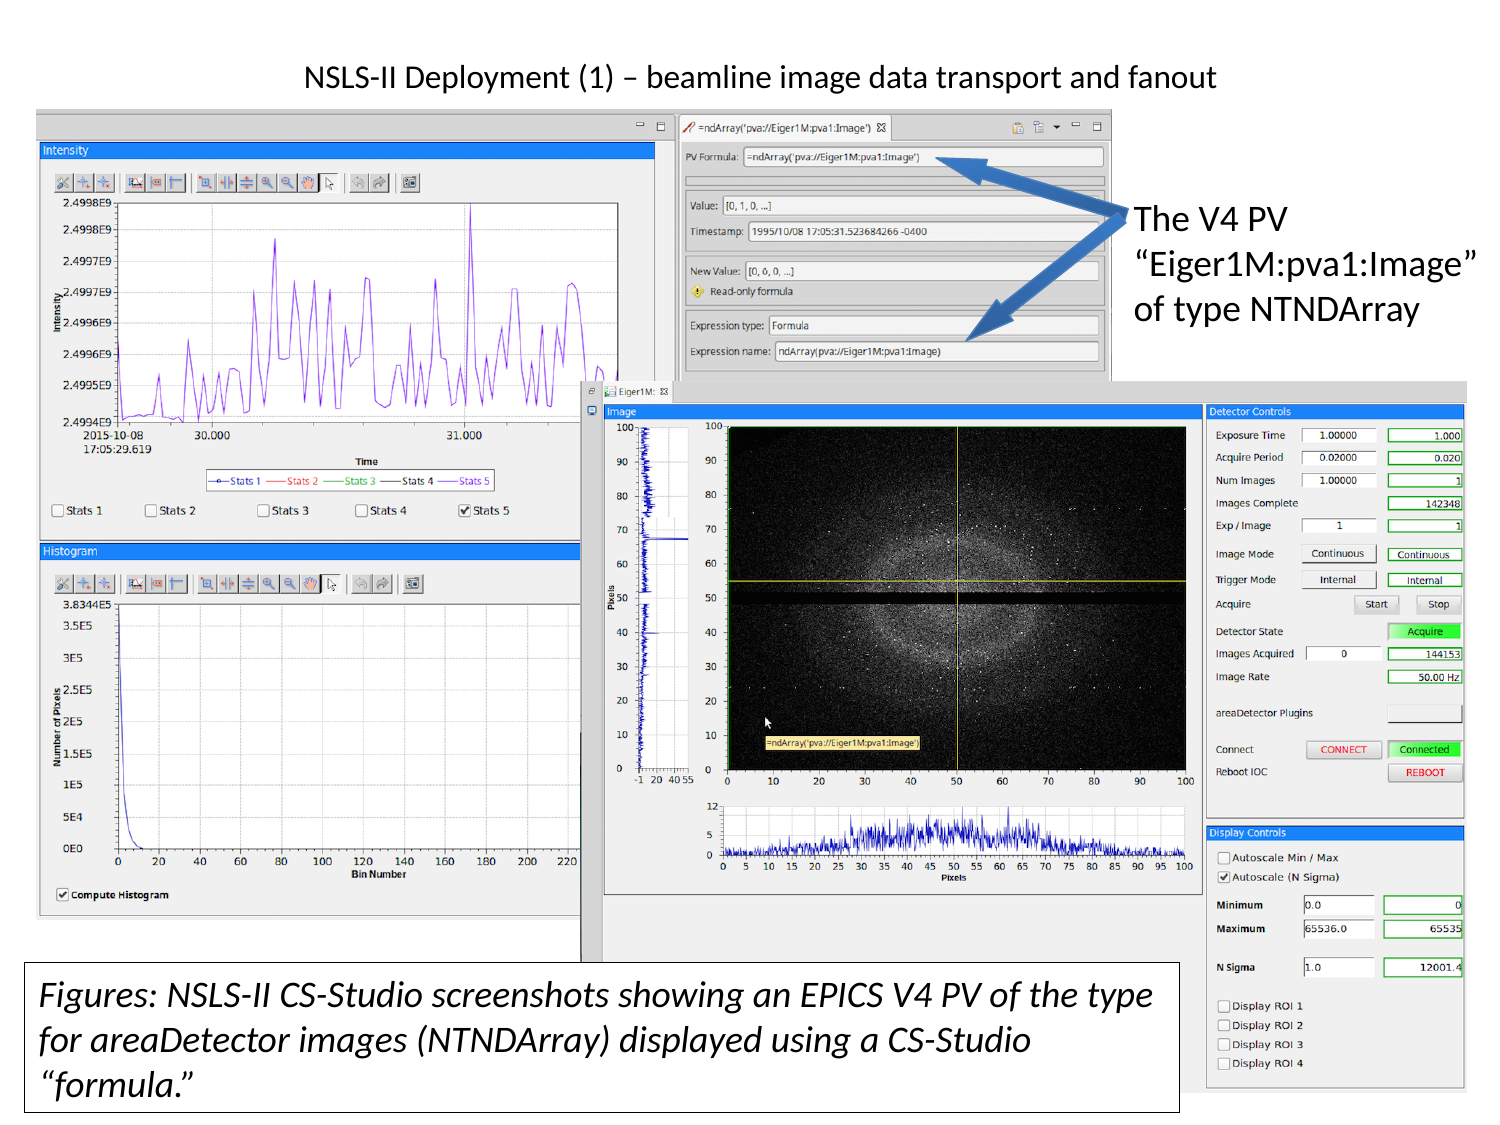

NSLS-II Deployment (1) – beamline image data transport and fanout
The V4 PV
“Eiger1M:pva1:Image”
of type NTNDArray
Figures: NSLS-II CS-Studio screenshots showing an EPICS V4 PV of the type for areaDetector images (NTNDArray) displayed using a CS-Studio “formula.”